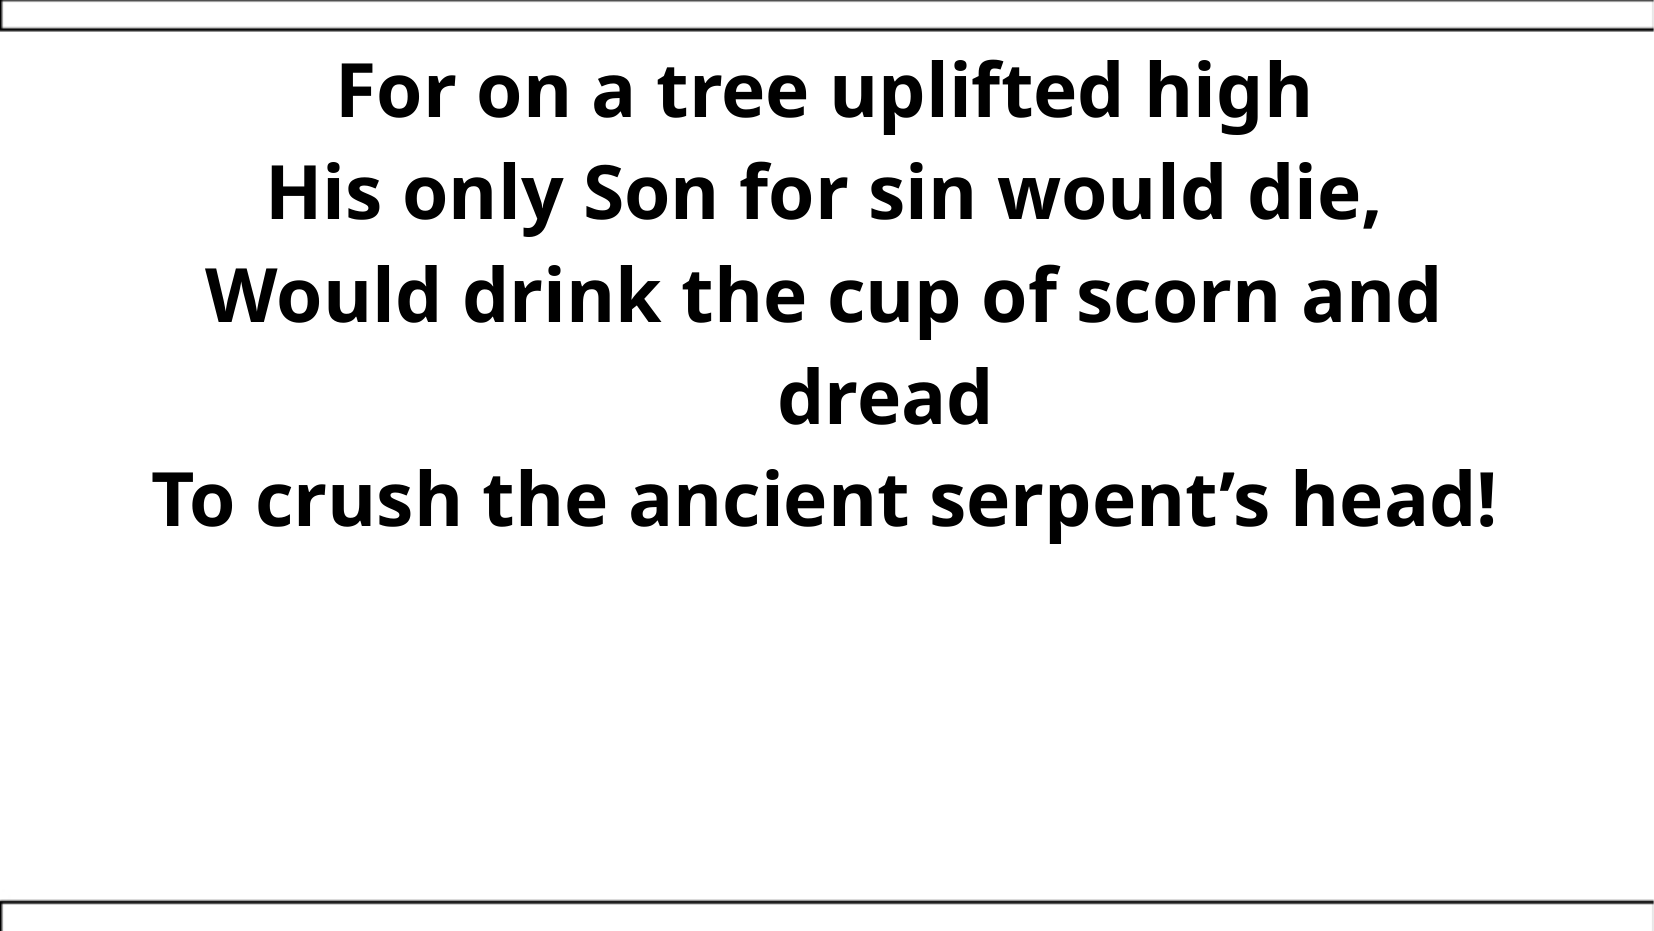

For on a tree uplifted high
His only Son for sin would die,
Would drink the cup of scorn and dread
To crush the ancient serpent’s head!